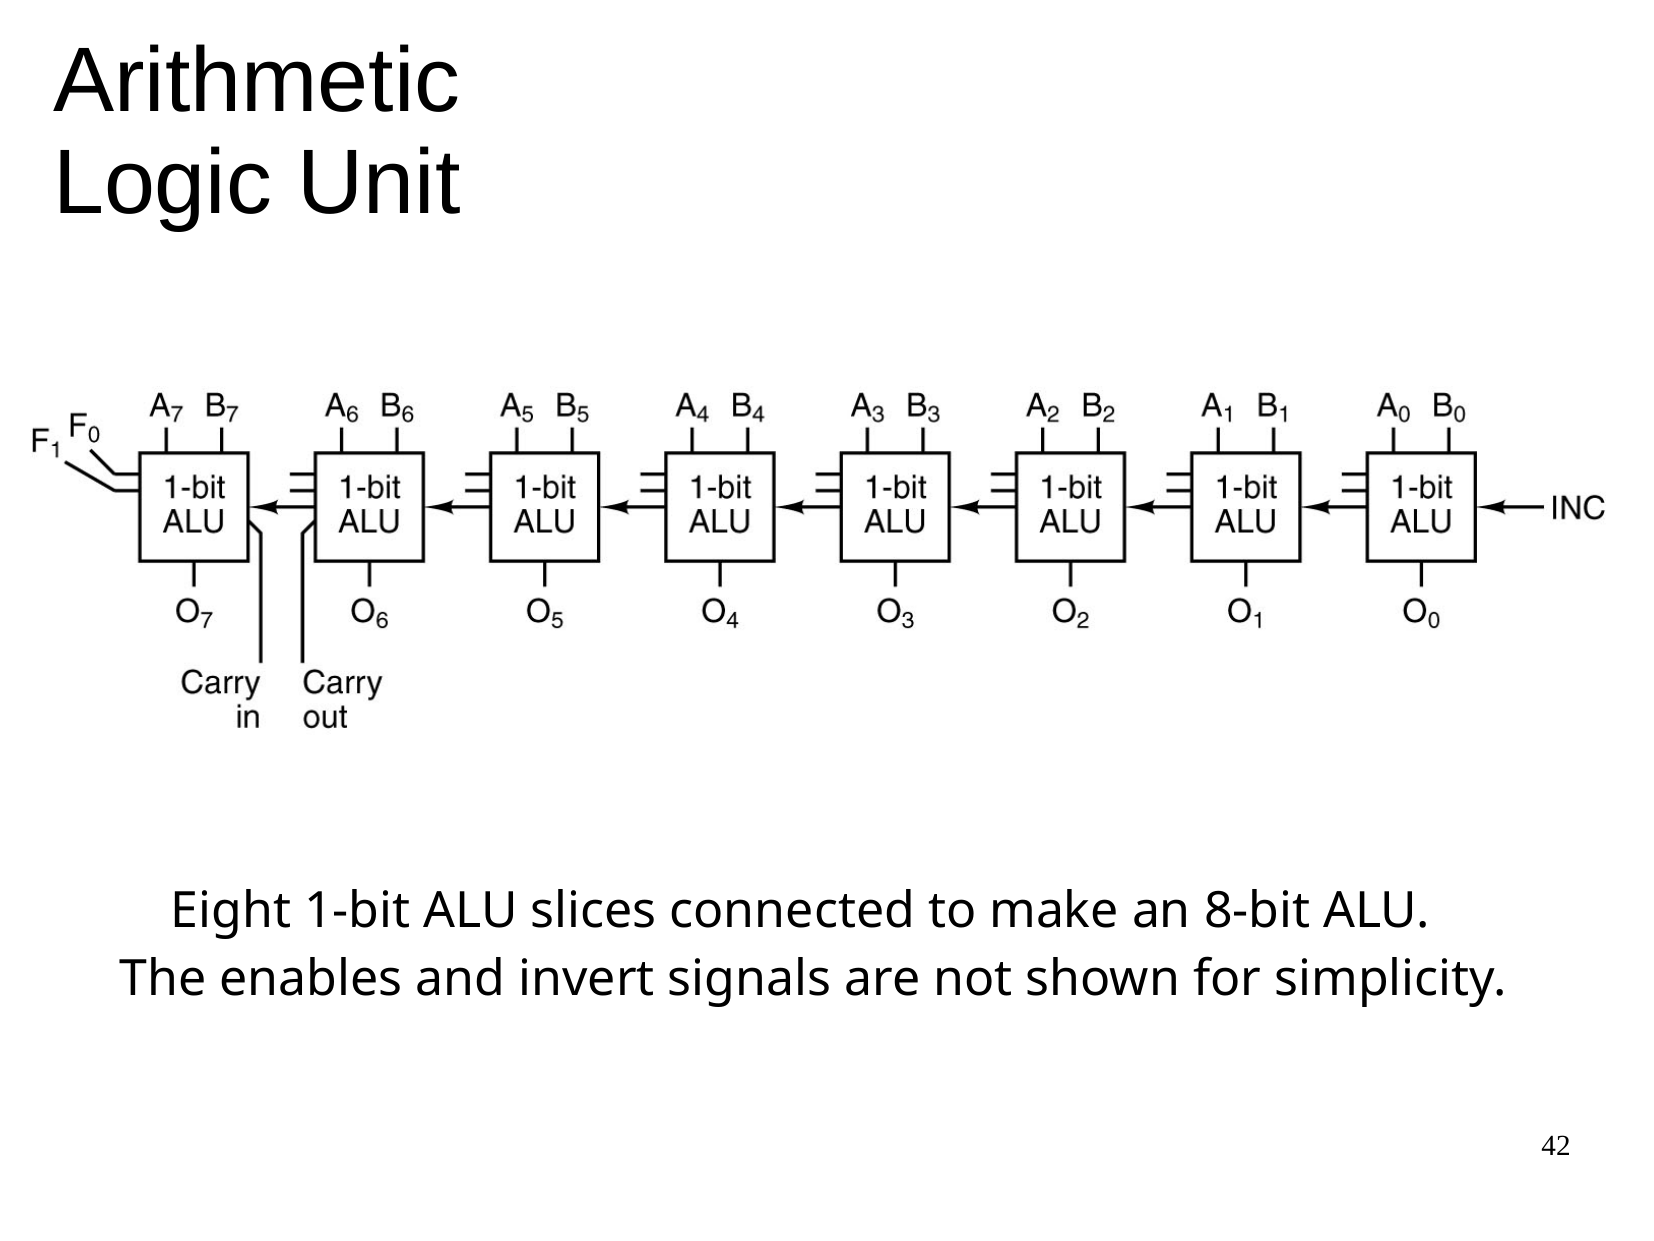

# Arithmetic Logic Unit
Eight 1-bit ALU slices connected to make an 8-bit ALU.
The enables and invert signals are not shown for simplicity.
42